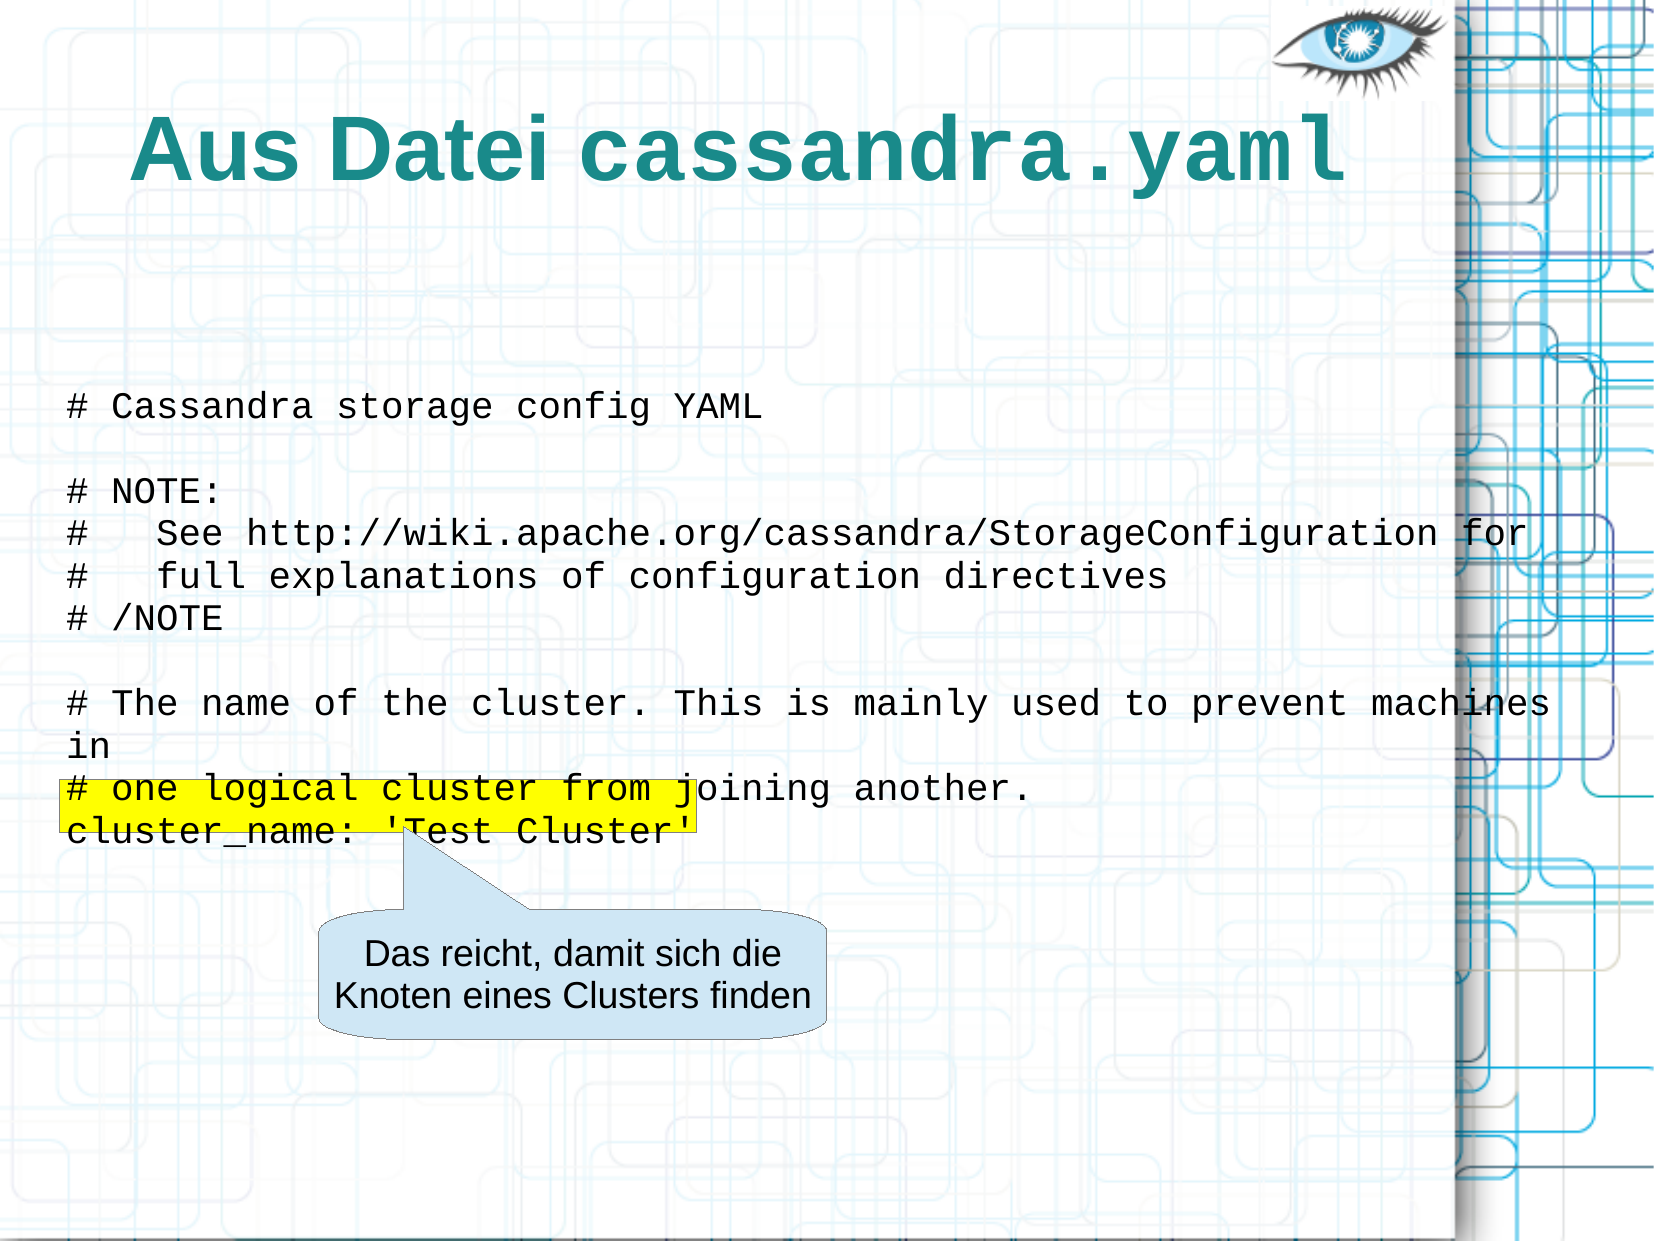

# Aus Datei cassandra.yaml
# Cassandra storage config YAML
# NOTE:
# See http://wiki.apache.org/cassandra/StorageConfiguration for
# full explanations of configuration directives
# /NOTE
# The name of the cluster. This is mainly used to prevent machines in
# one logical cluster from joining another.
cluster_name: 'Test Cluster'
Das reicht, damit sich die
Knoten eines Clusters finden